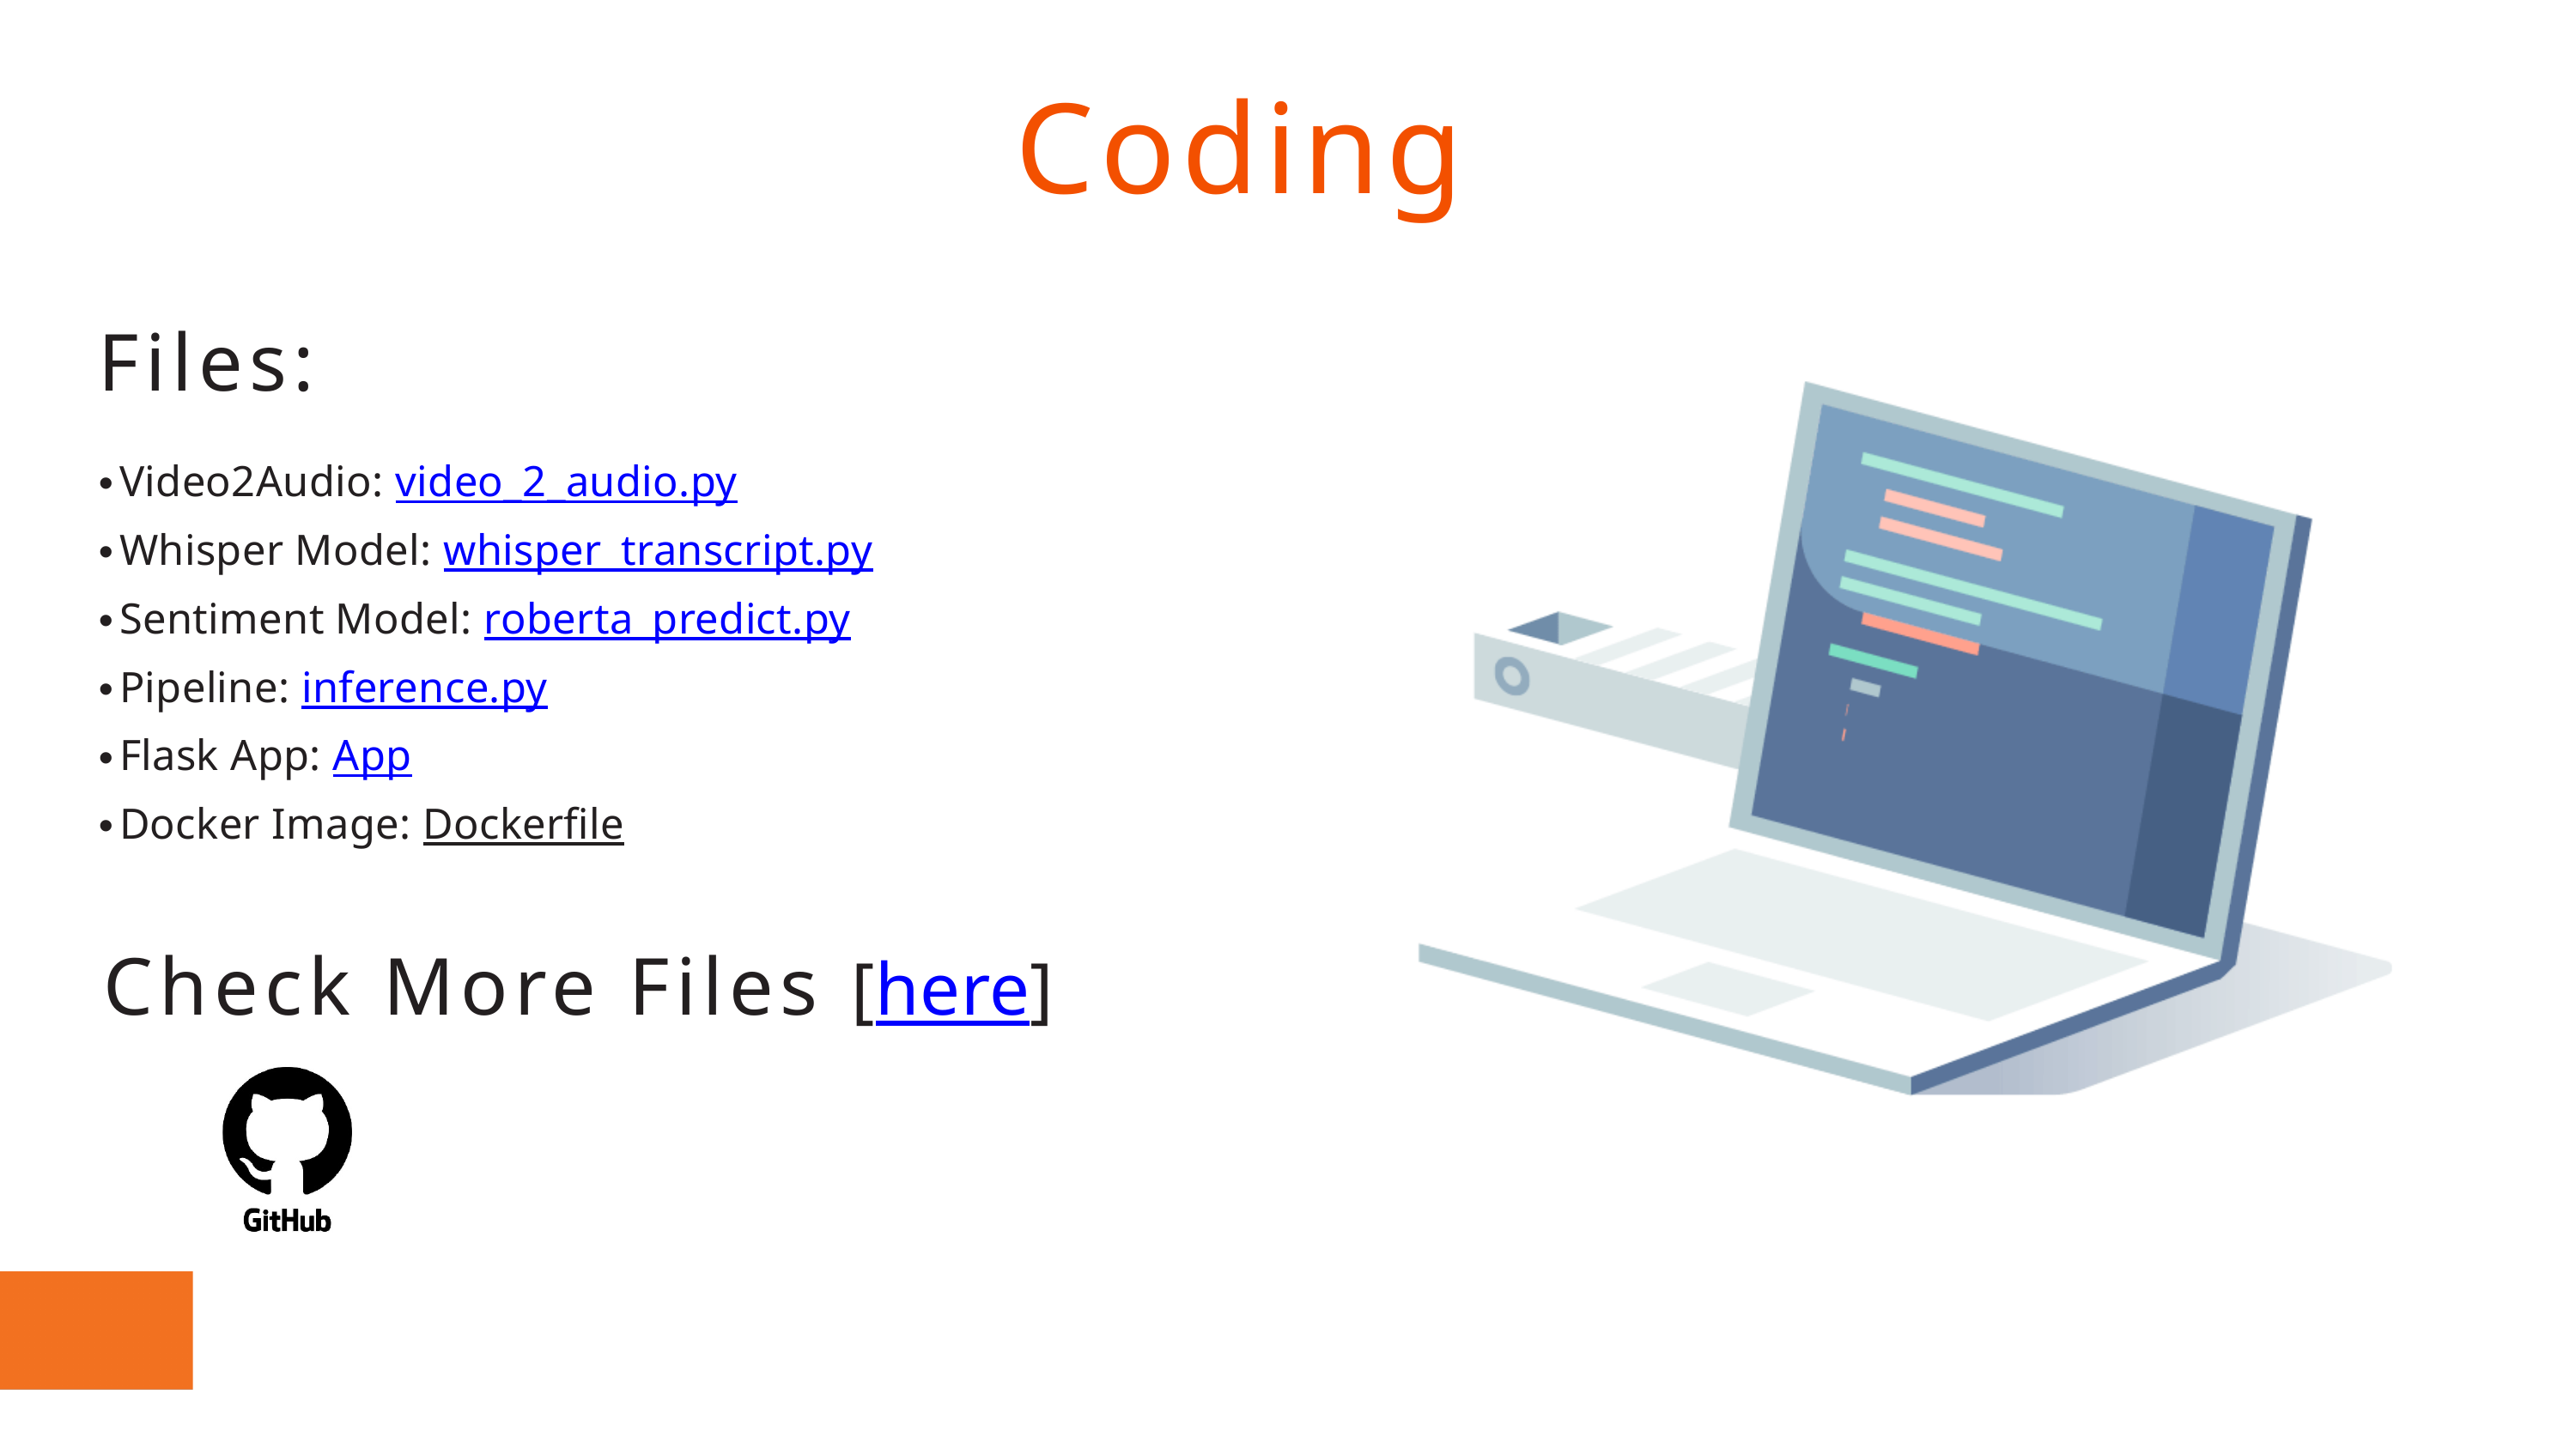

Coding
Files:
Video2Audio: video_2_audio.py
Whisper Model: whisper_transcript.py
Sentiment Model: roberta_predict.py
Pipeline: inference.py
Flask App: App
Docker Image: Dockerfile
Check More Files [here]